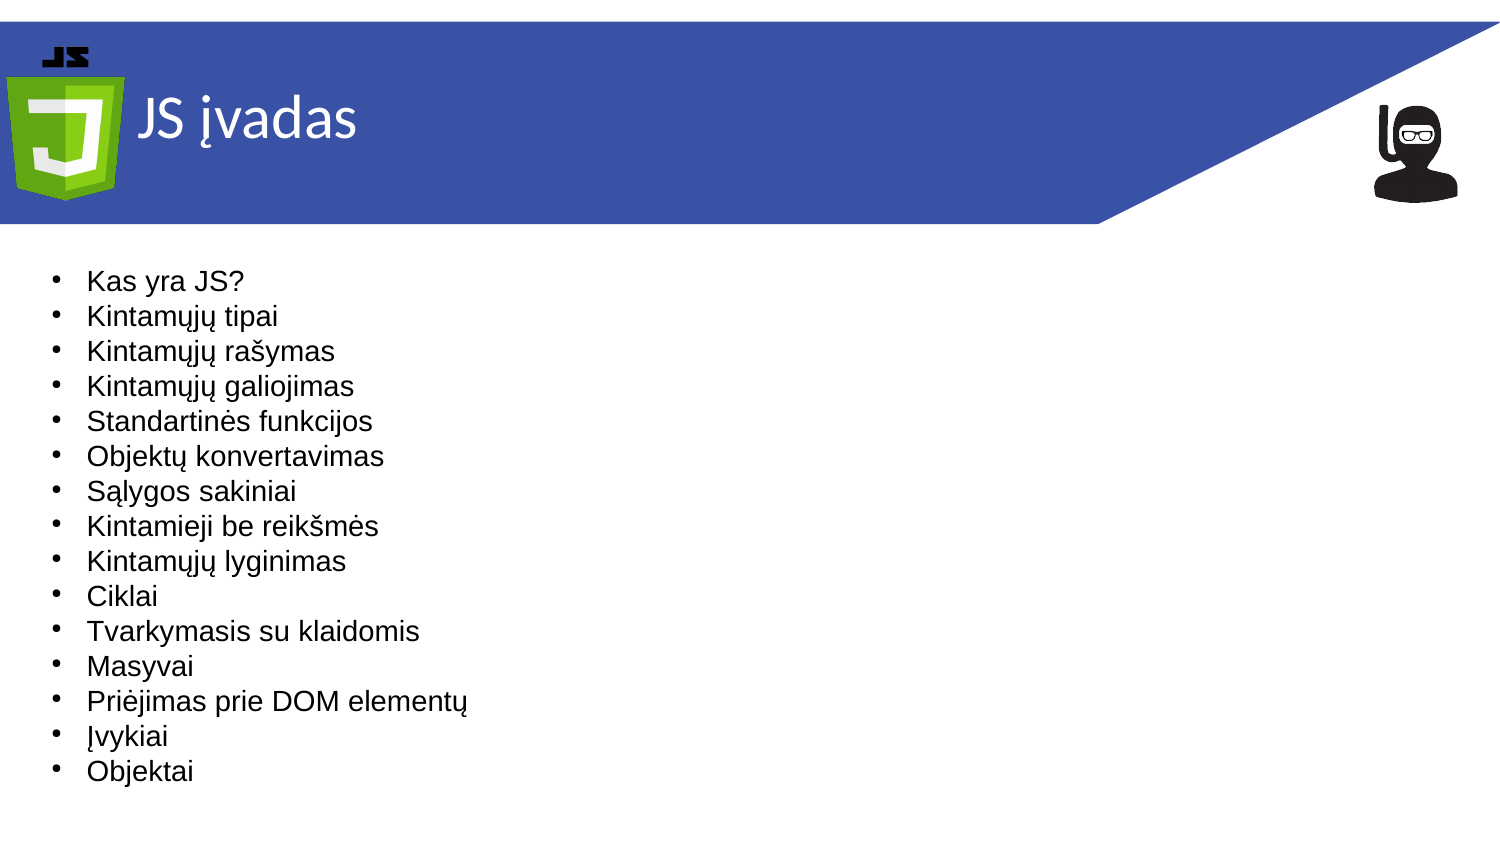

# JS įvadas
Kas yra JS?
Kintamųjų tipai
Kintamųjų rašymas
Kintamųjų galiojimas
Standartinės funkcijos
Objektų konvertavimas
Sąlygos sakiniai
Kintamieji be reikšmės
Kintamųjų lyginimas
Ciklai
Tvarkymasis su klaidomis
Masyvai
Priėjimas prie DOM elementų
Įvykiai
Objektai